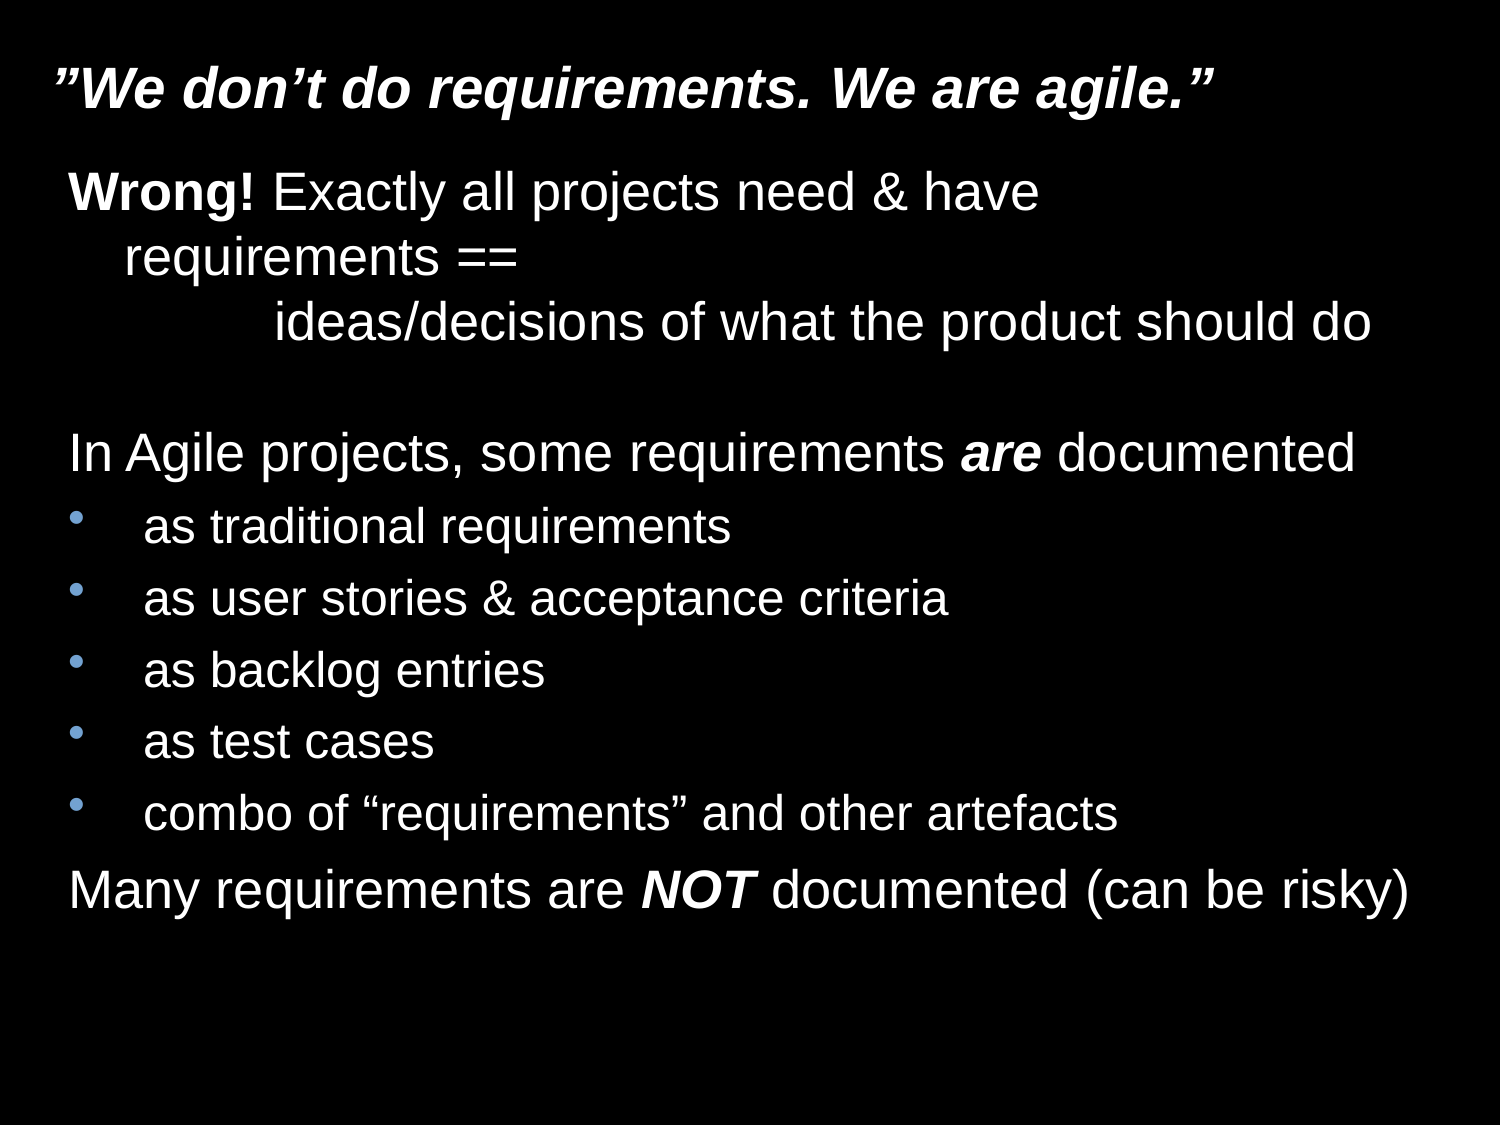

”We don’t do requirements. We are agile.”
# Wrong! Exactly all projects need & have requirements == ideas/decisions of what the product should do
In Agile projects, some requirements are documented
as traditional requirements
as user stories & acceptance criteria
as backlog entries
as test cases
combo of “requirements” and other artefacts
Many requirements are NOT documented (can be risky)